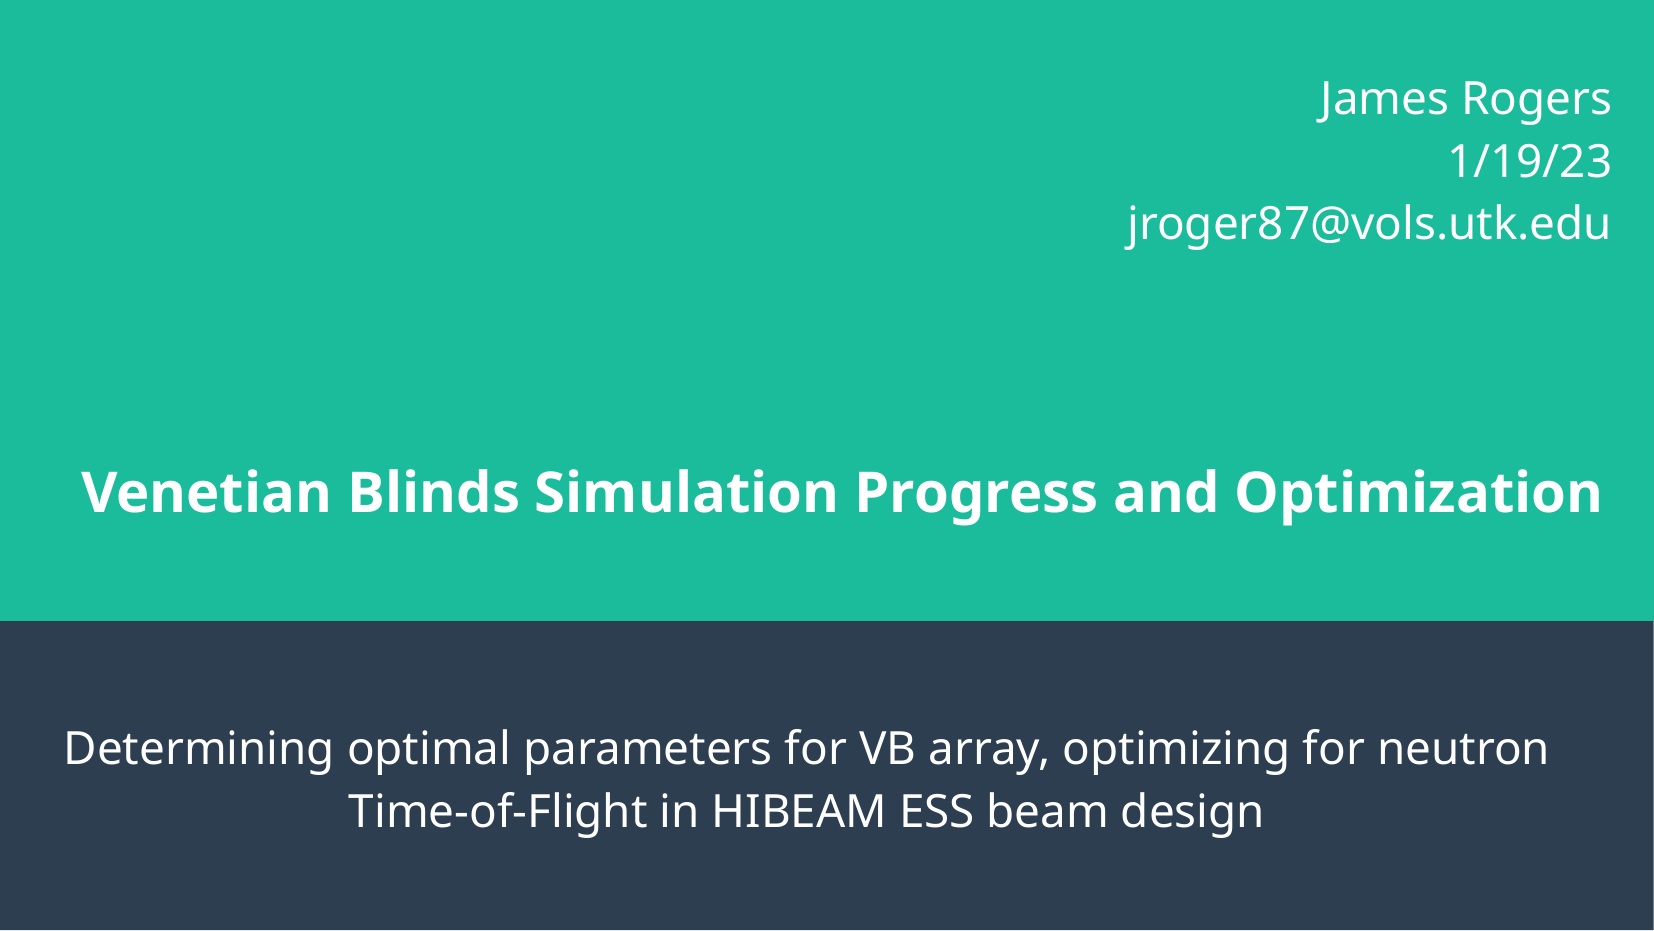

James Rogers
1/19/23
jroger87@vols.utk.edu
# Venetian Blinds Simulation Progress and Optimization
Determining optimal parameters for VB array, optimizing for neutron Time-of-Flight in HIBEAM ESS beam design